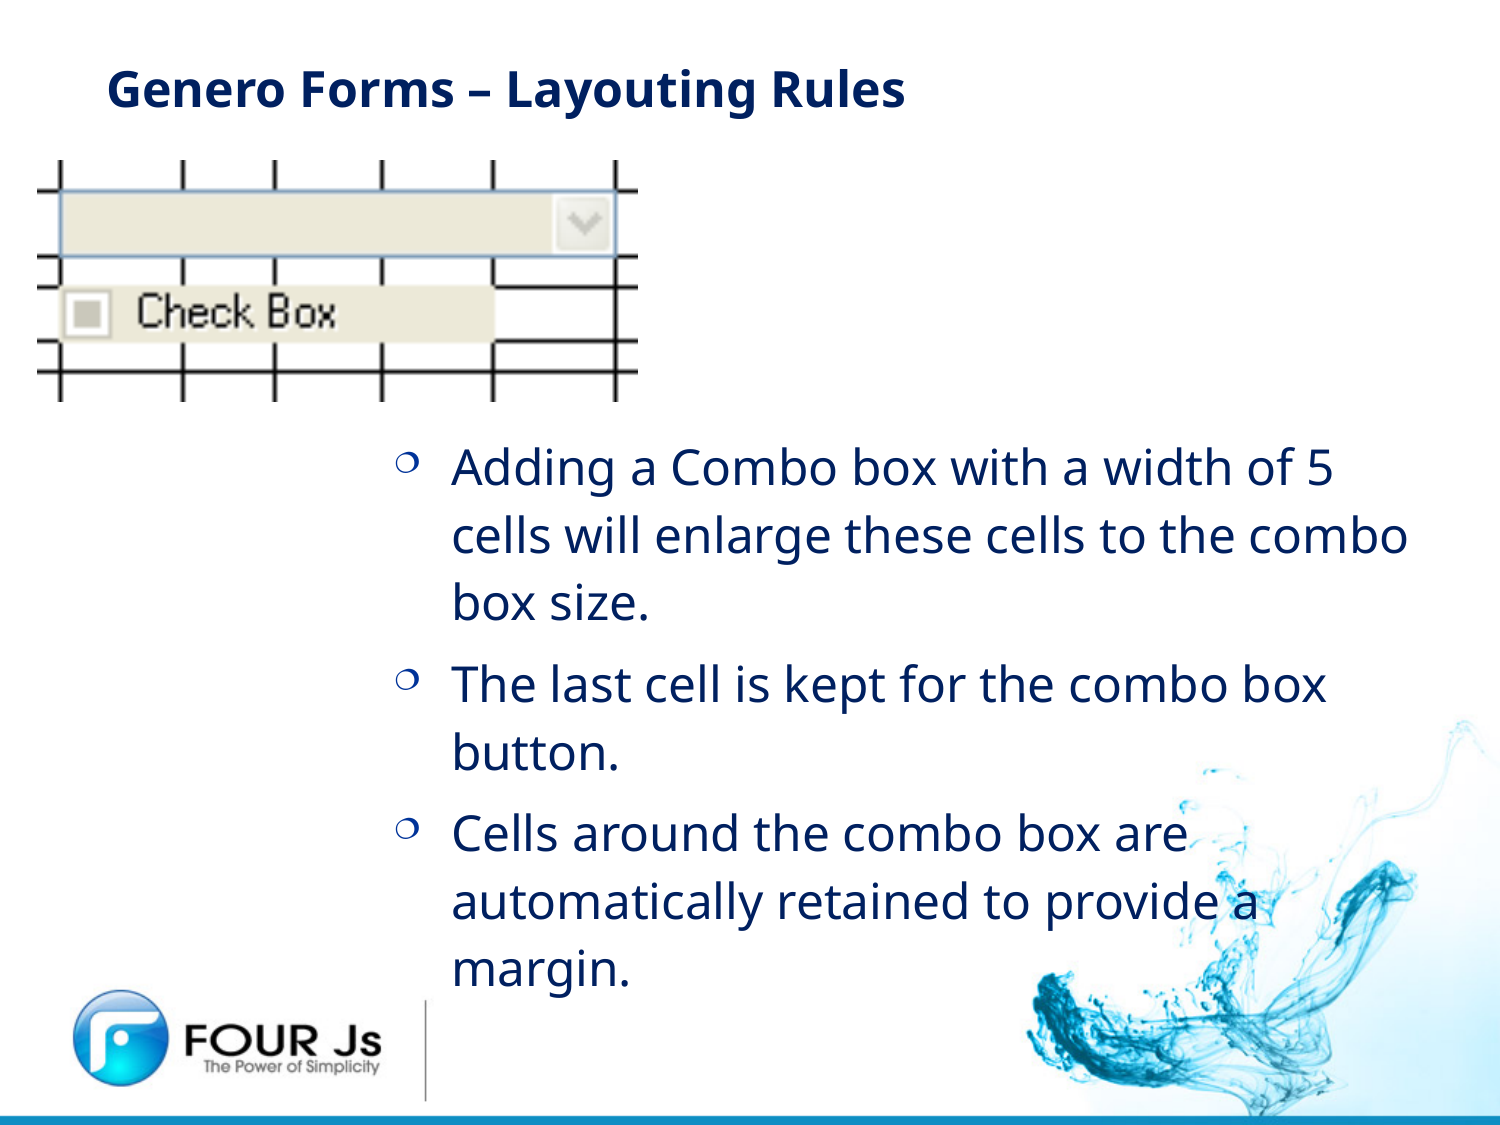

# Genero Forms – Layouting Rules
Adding a Combo box with a width of 5 cells will enlarge these cells to the combo box size.
The last cell is kept for the combo box button.
Cells around the combo box are automatically retained to provide a margin.